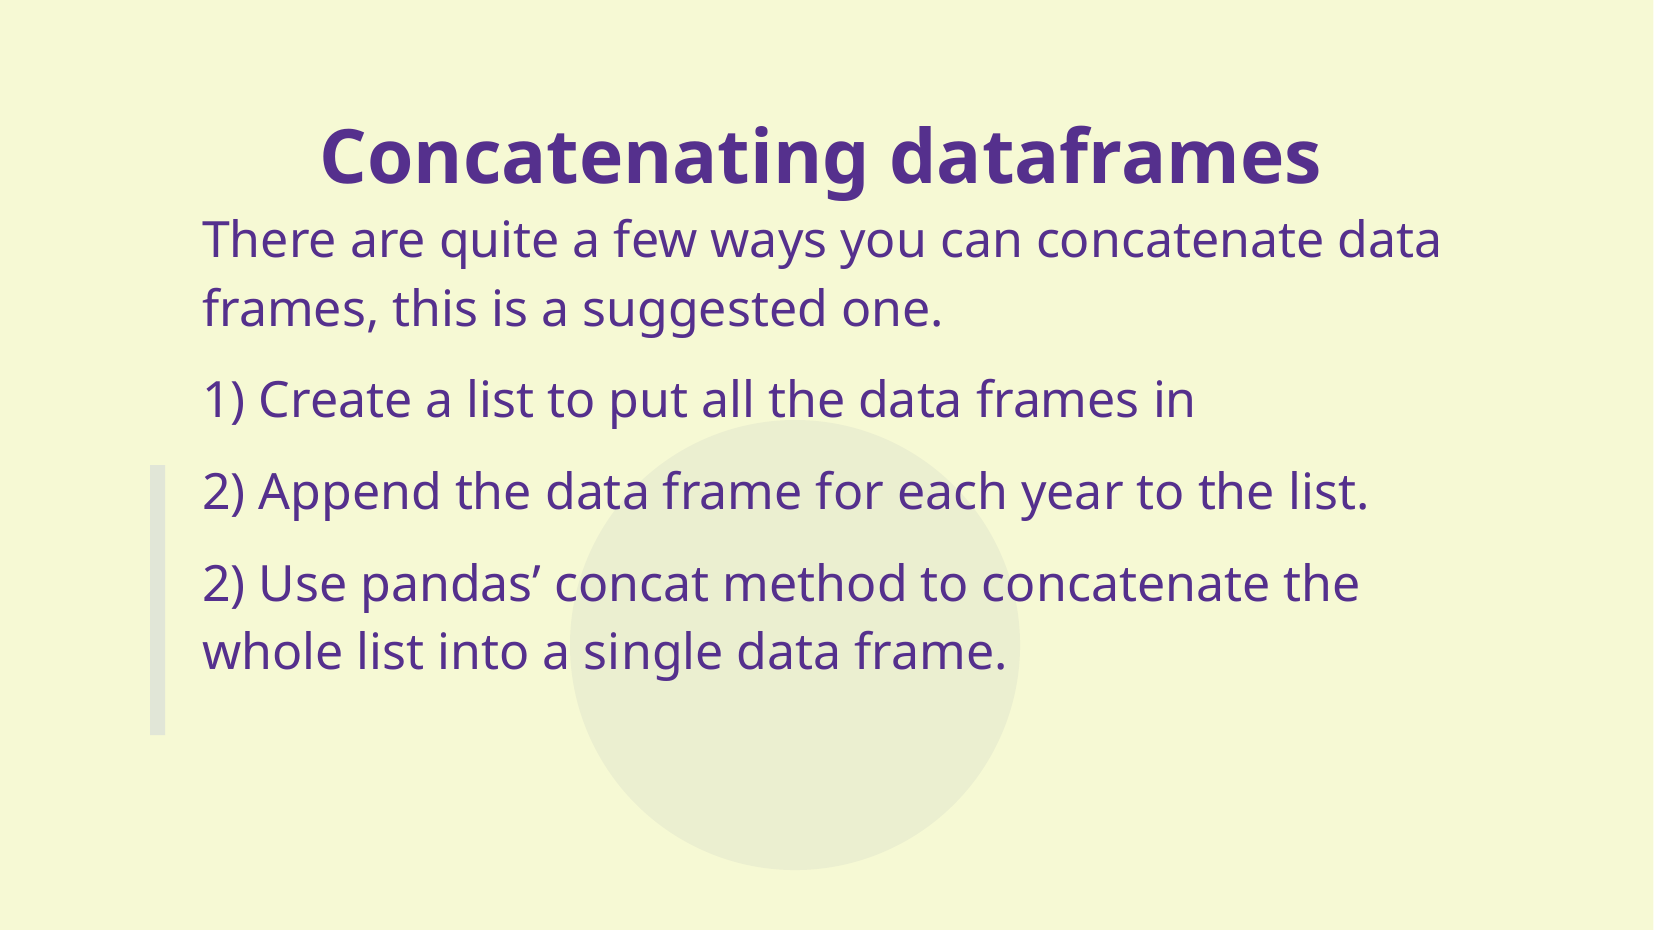

# Concatenating dataframes
There are quite a few ways you can concatenate data frames, this is a suggested one.
1) Create a list to put all the data frames in
2) Append the data frame for each year to the list.
2) Use pandas’ concat method to concatenate the whole list into a single data frame.